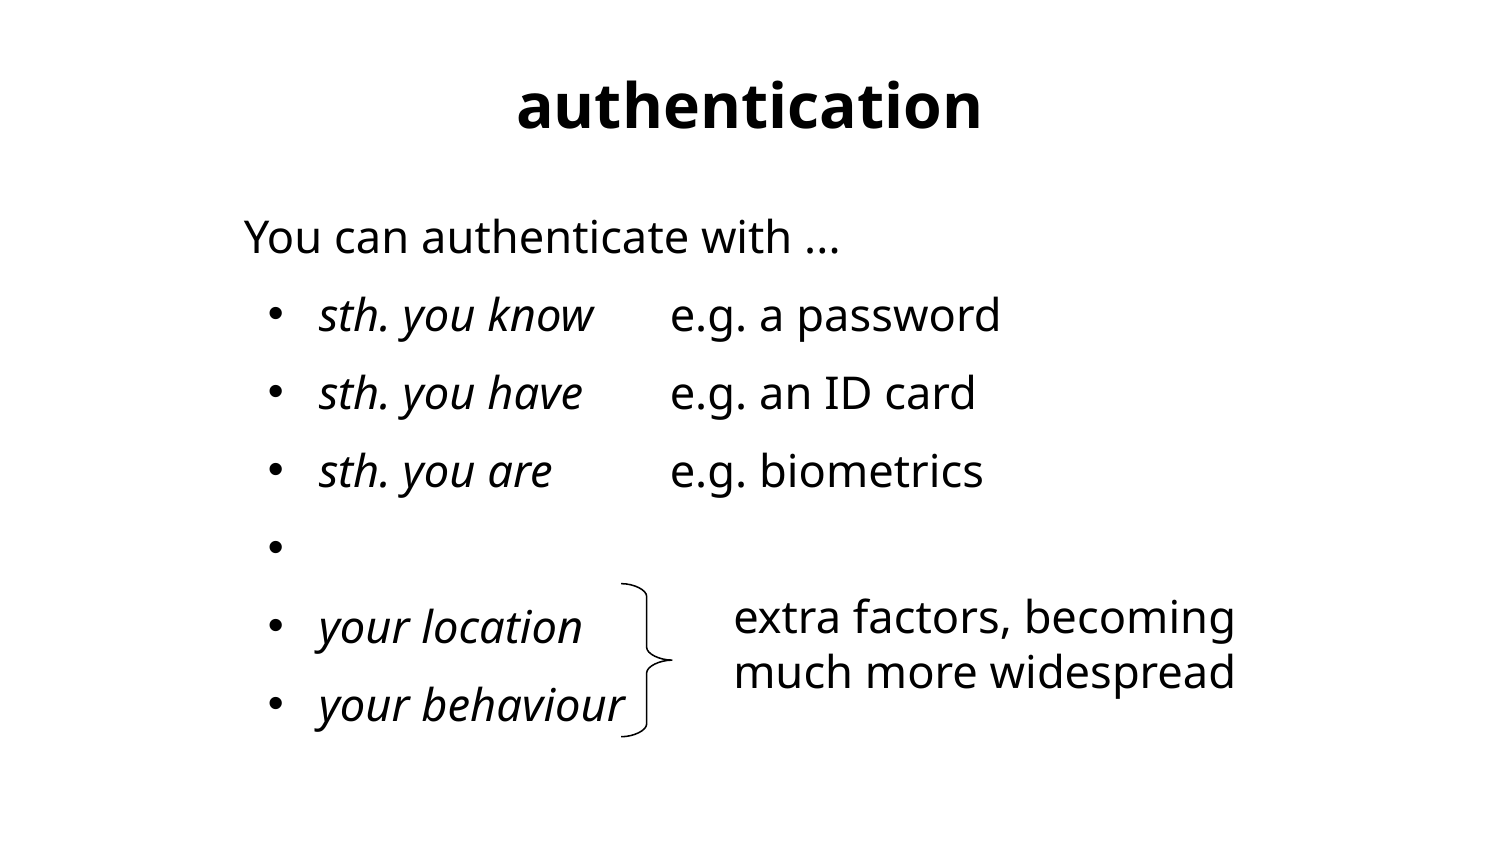

authentication
You can authenticate with ...
sth. you know		e.g. a password
sth. you have		e.g. an ID card
sth. you are		e.g. biometrics
your location
your behaviour
extra factors, becoming much more widespread